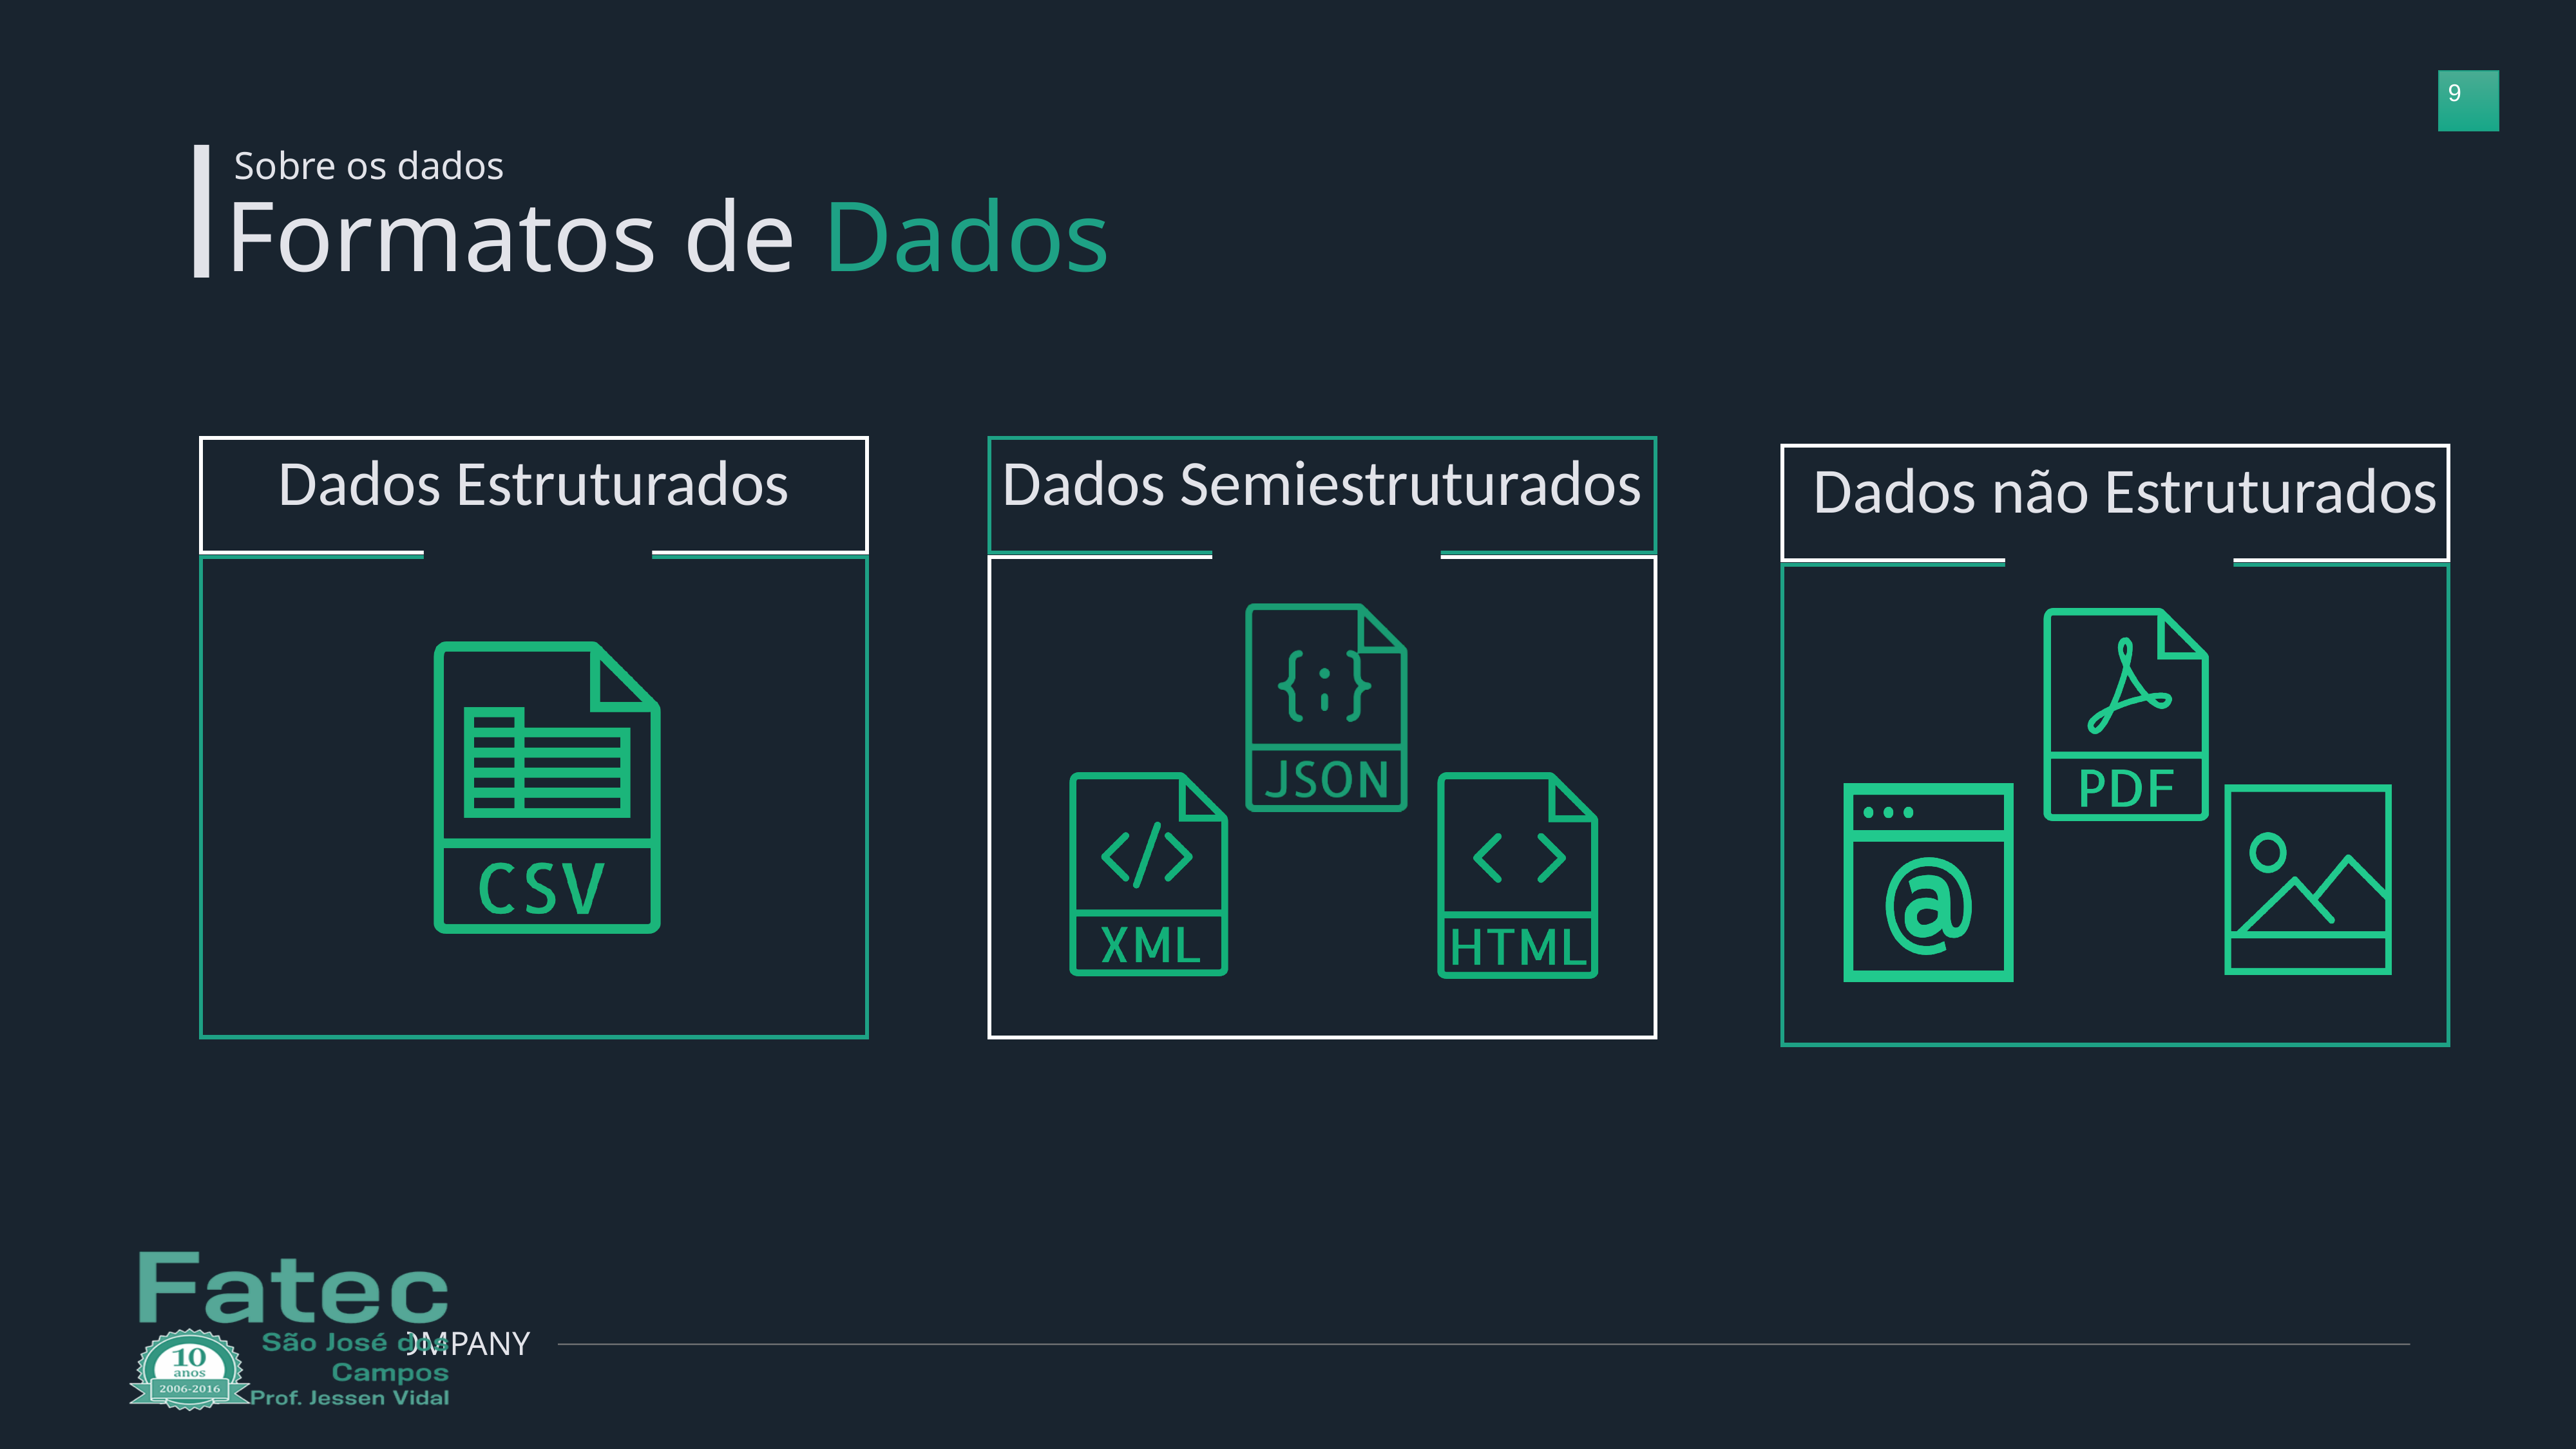

Sobre os dados
Formatos de Dados
Dados Estruturados
Dados Semiestruturados
Dados não Estruturados